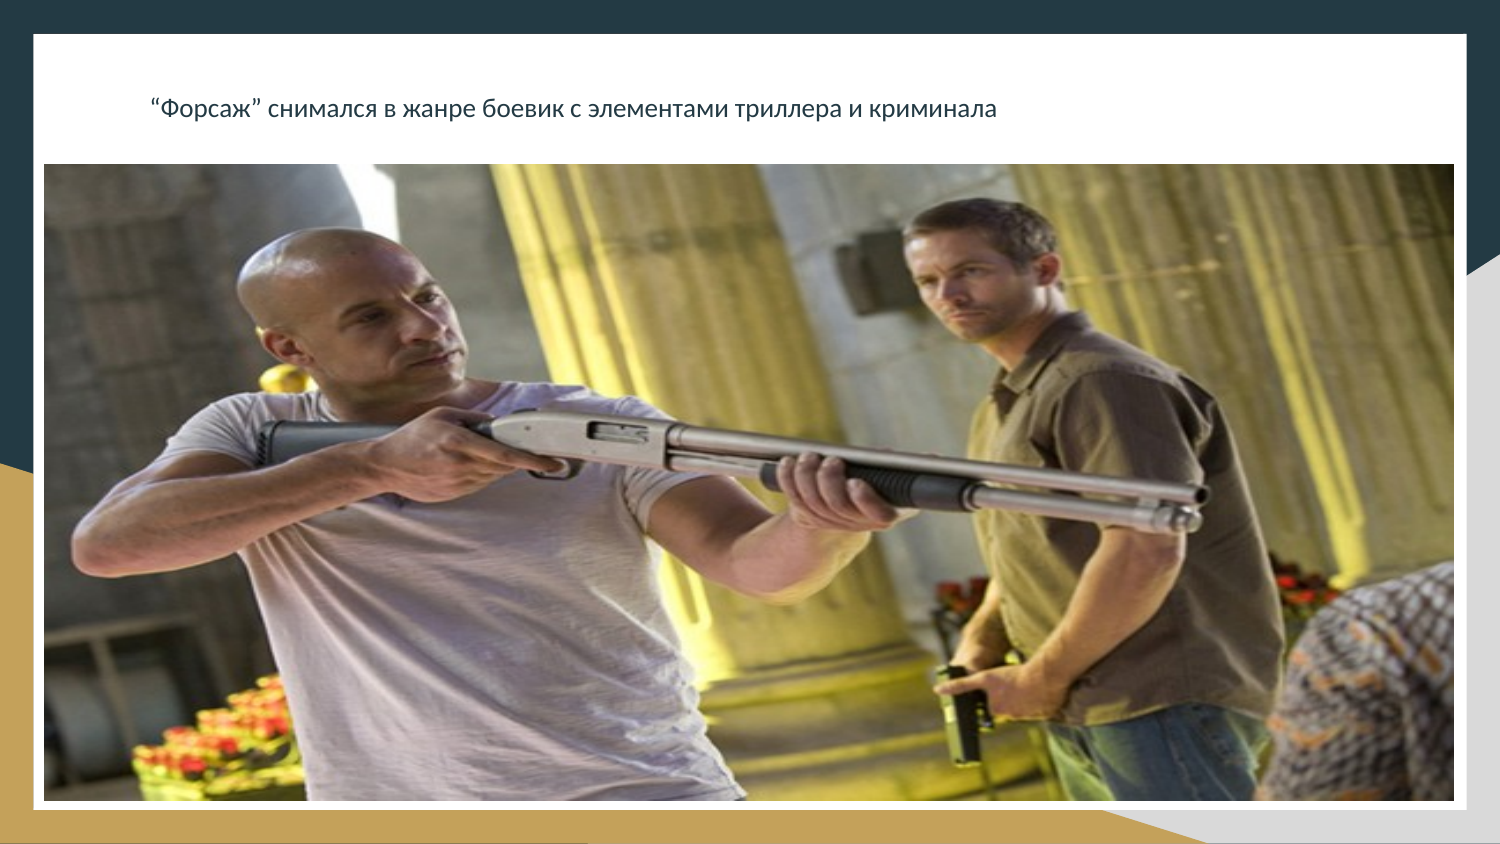

# “Форсаж” снимался в жанре боевик с элементами триллера и криминала